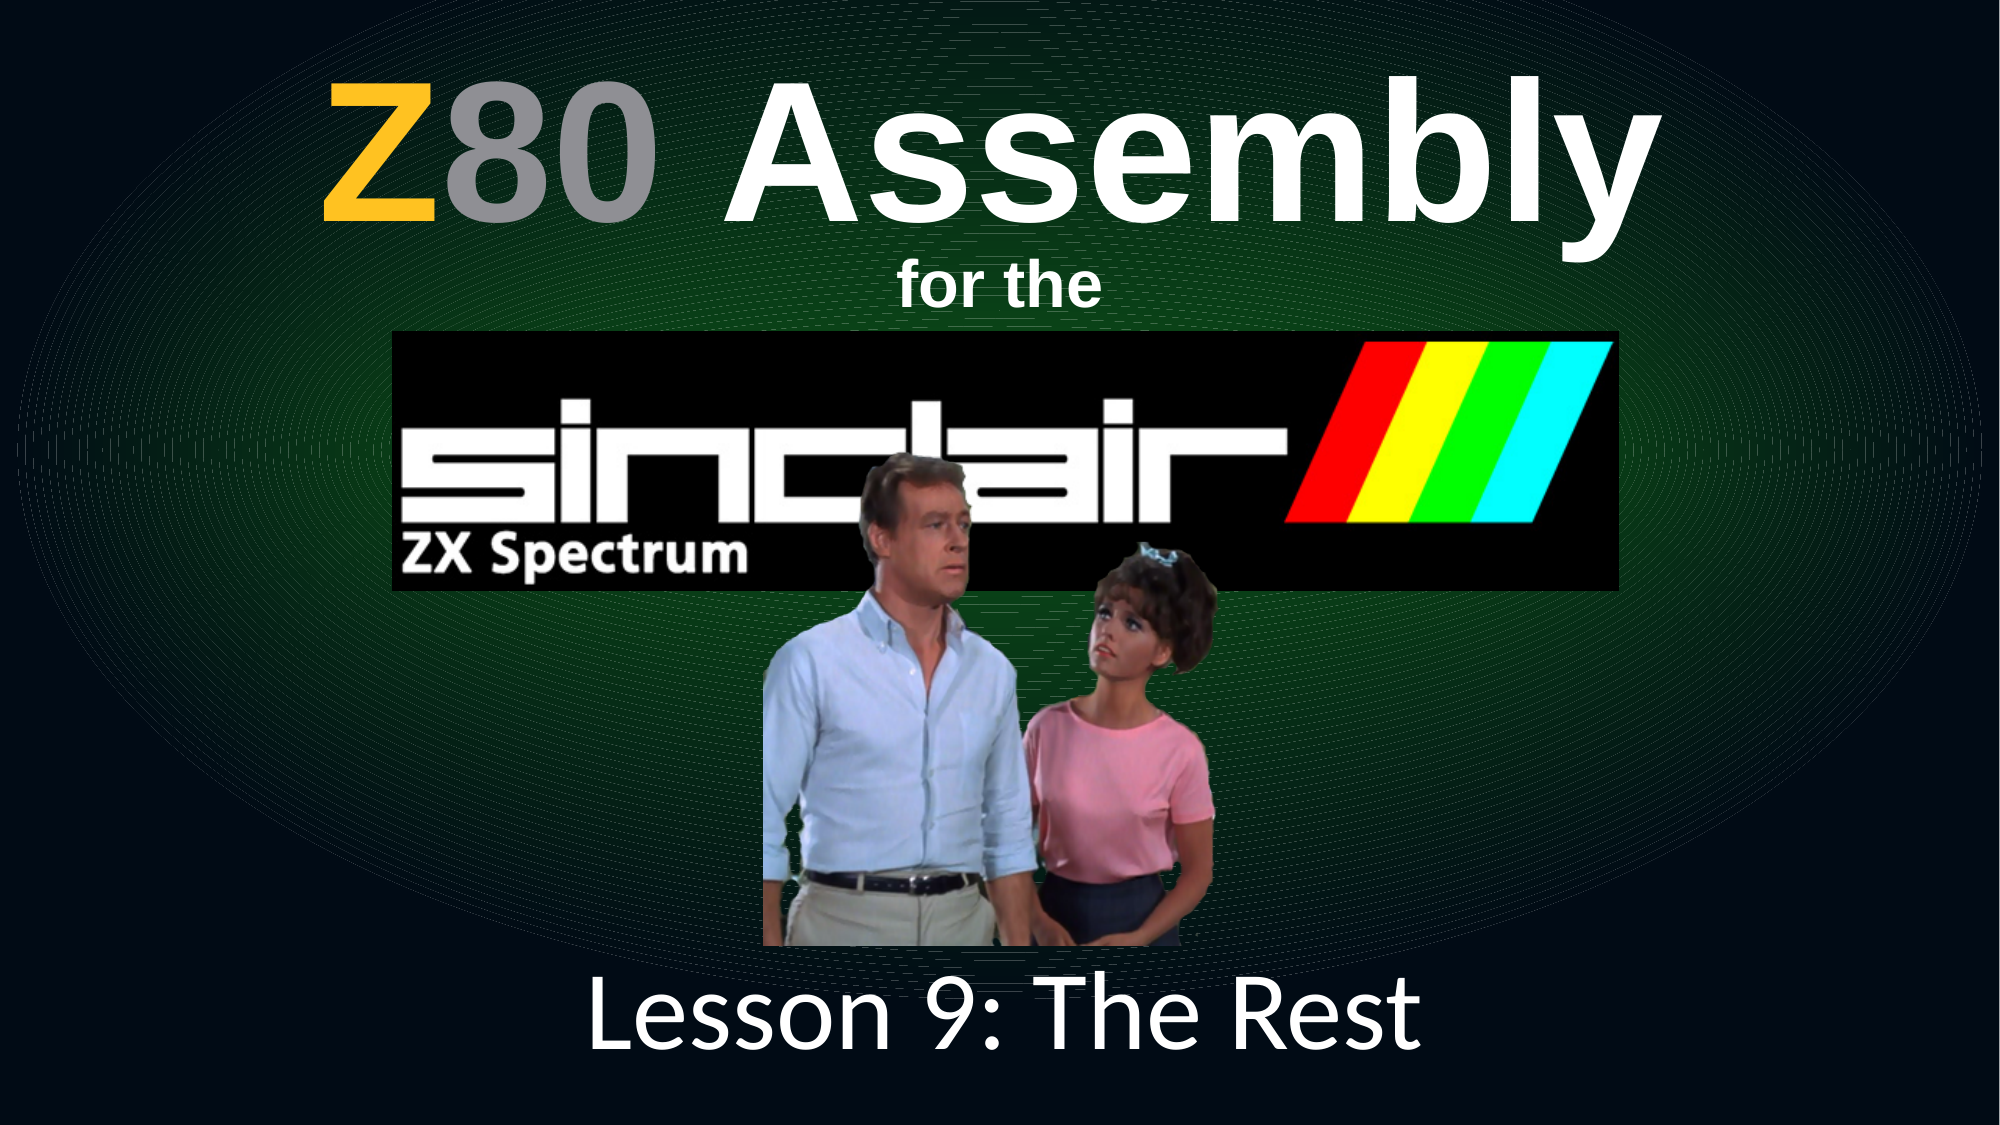

Z80 Assembly
for the
# Lesson 9: The Rest